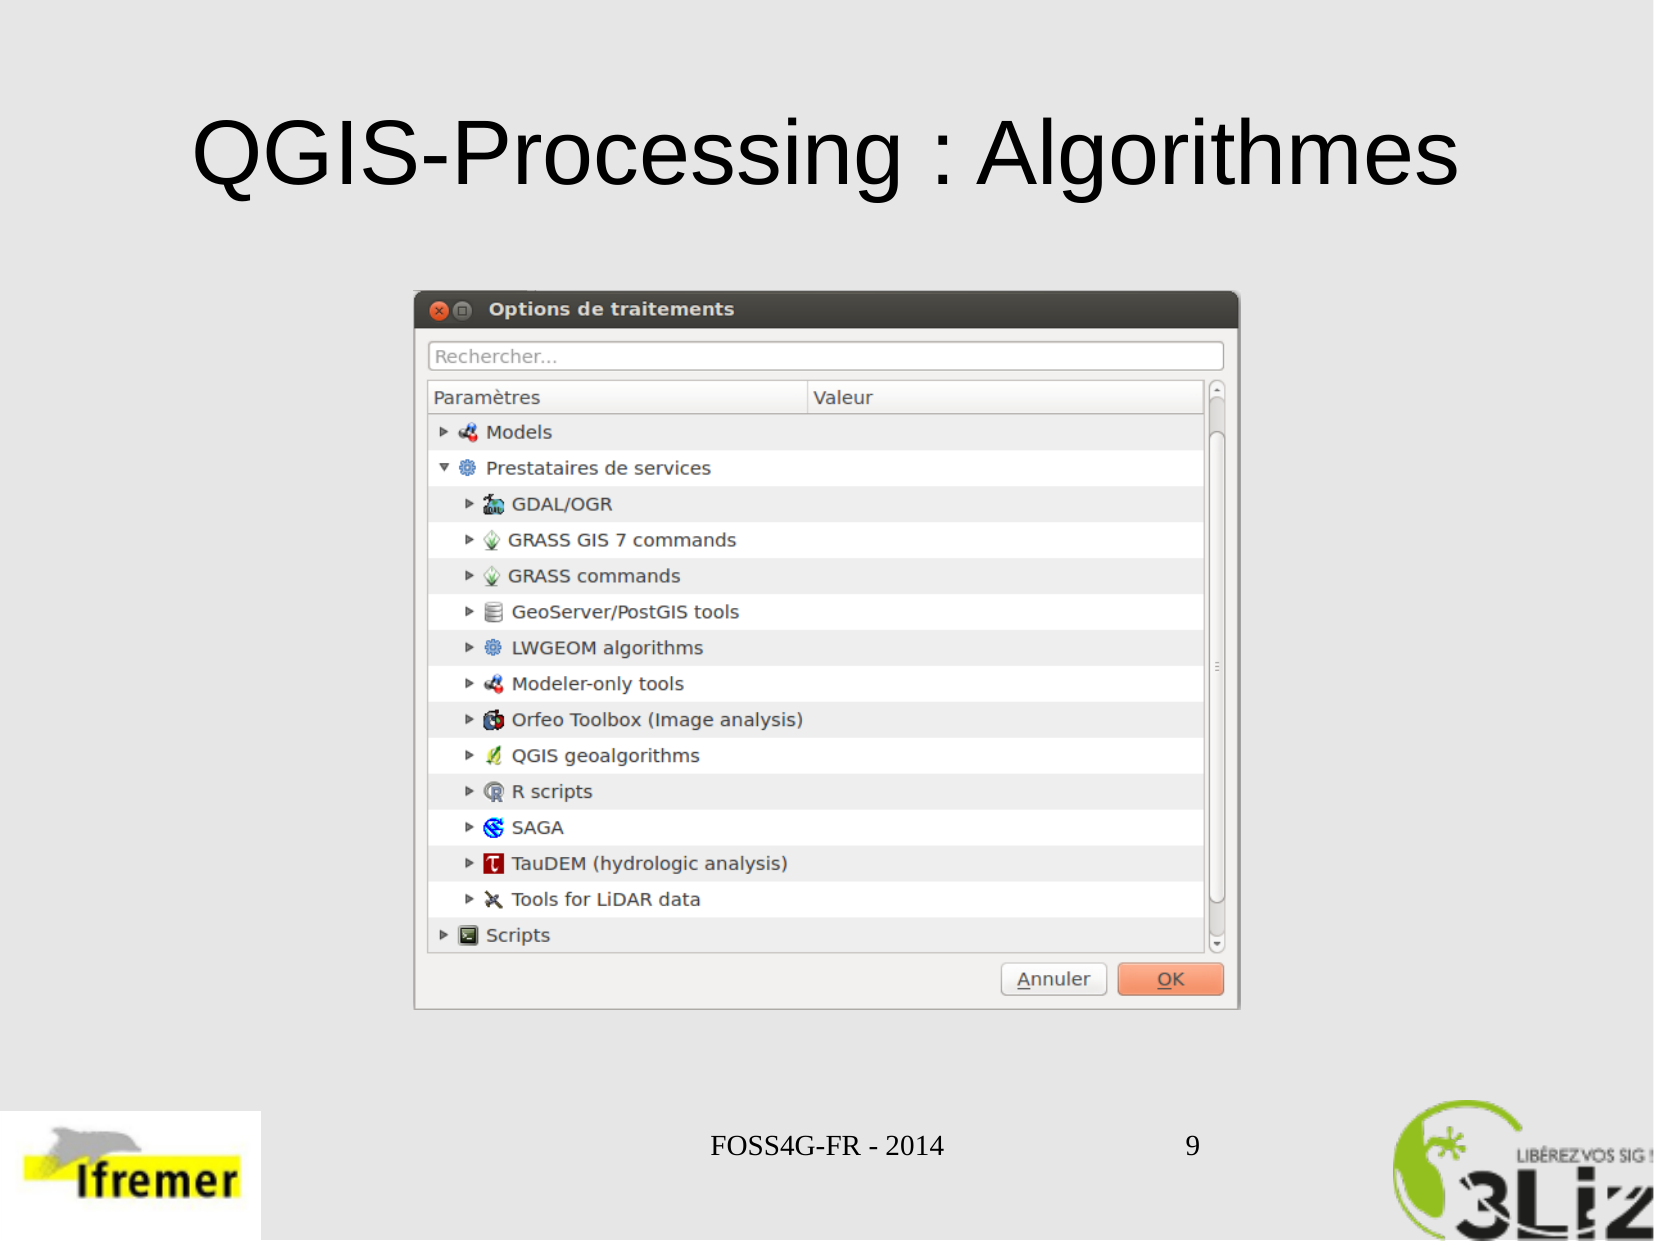

# QGIS-Processing : Algorithmes
FOSS4G-FR - 2014
9